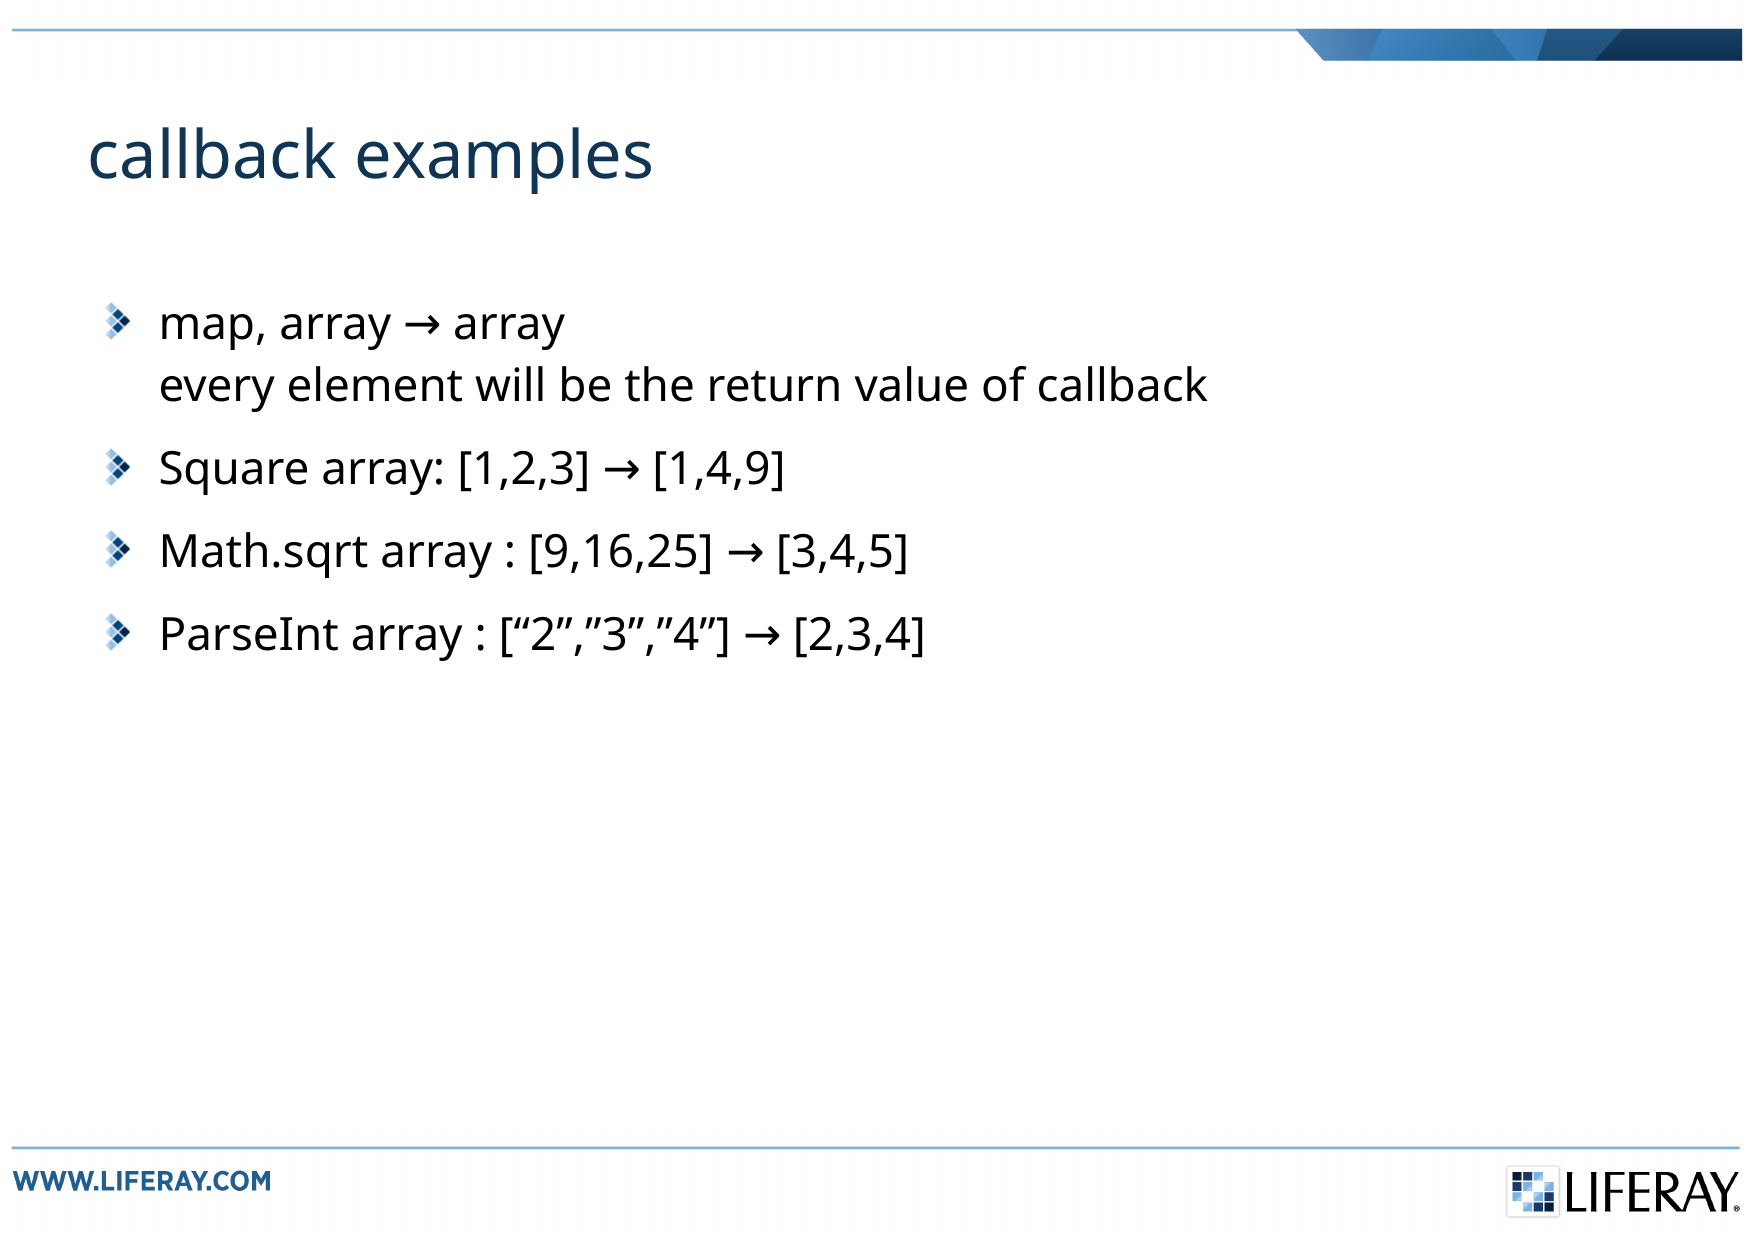

# callback examples
map, array → array
every element will be the return value of callback
Square array: [1,2,3] → [1,4,9]
Math.sqrt array : [9,16,25] → [3,4,5]
ParseInt array : [“2”,”3”,”4”] → [2,3,4]